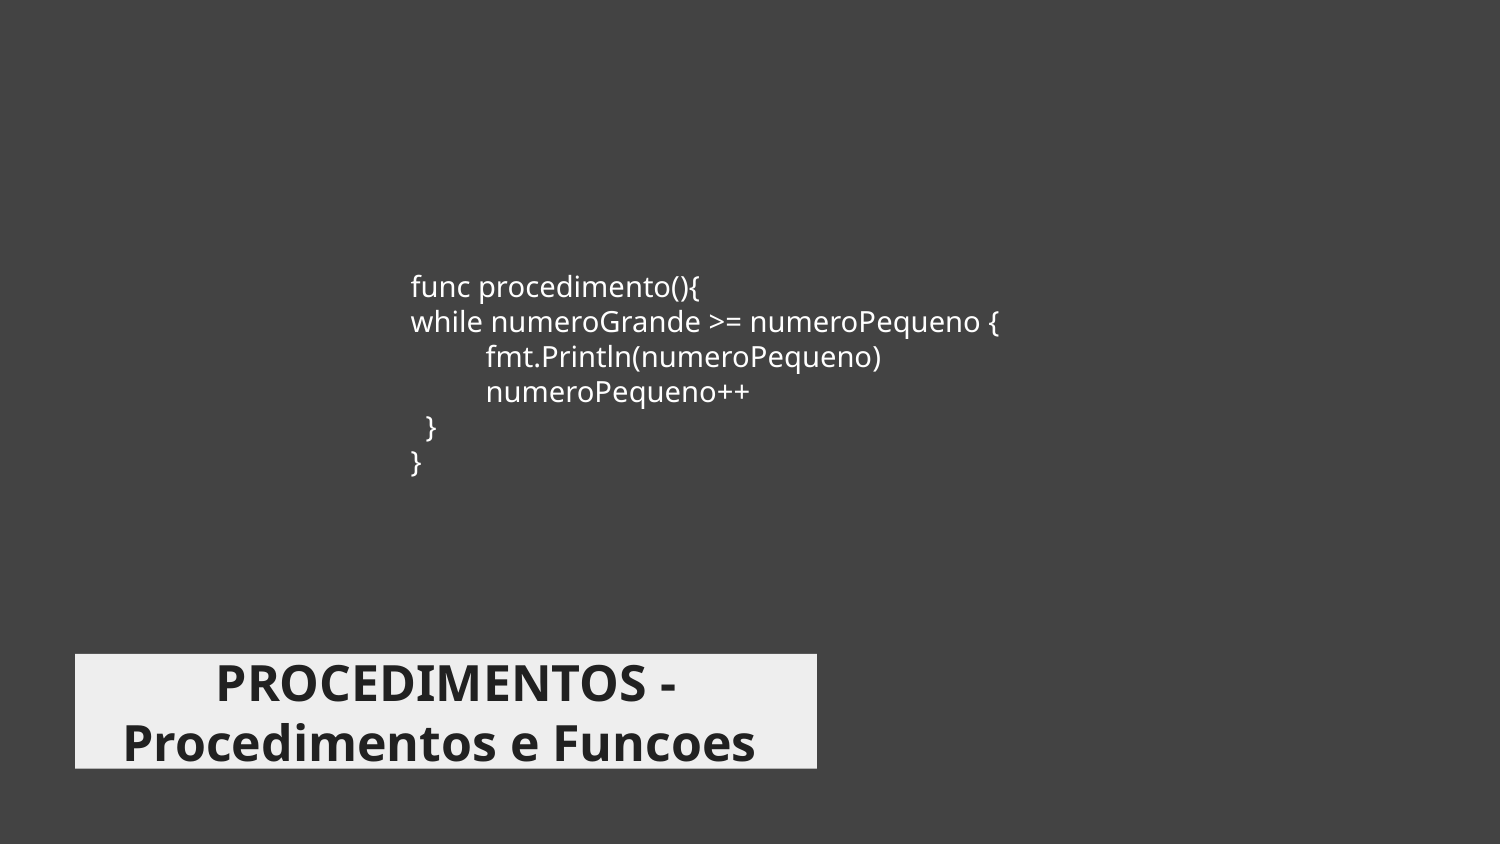

func procedimento(){
while numeroGrande >= numeroPequeno {
fmt.Println(numeroPequeno)
numeroPequeno++
 }
}
# PROCEDIMENTOS - Procedimentos e Funcoes